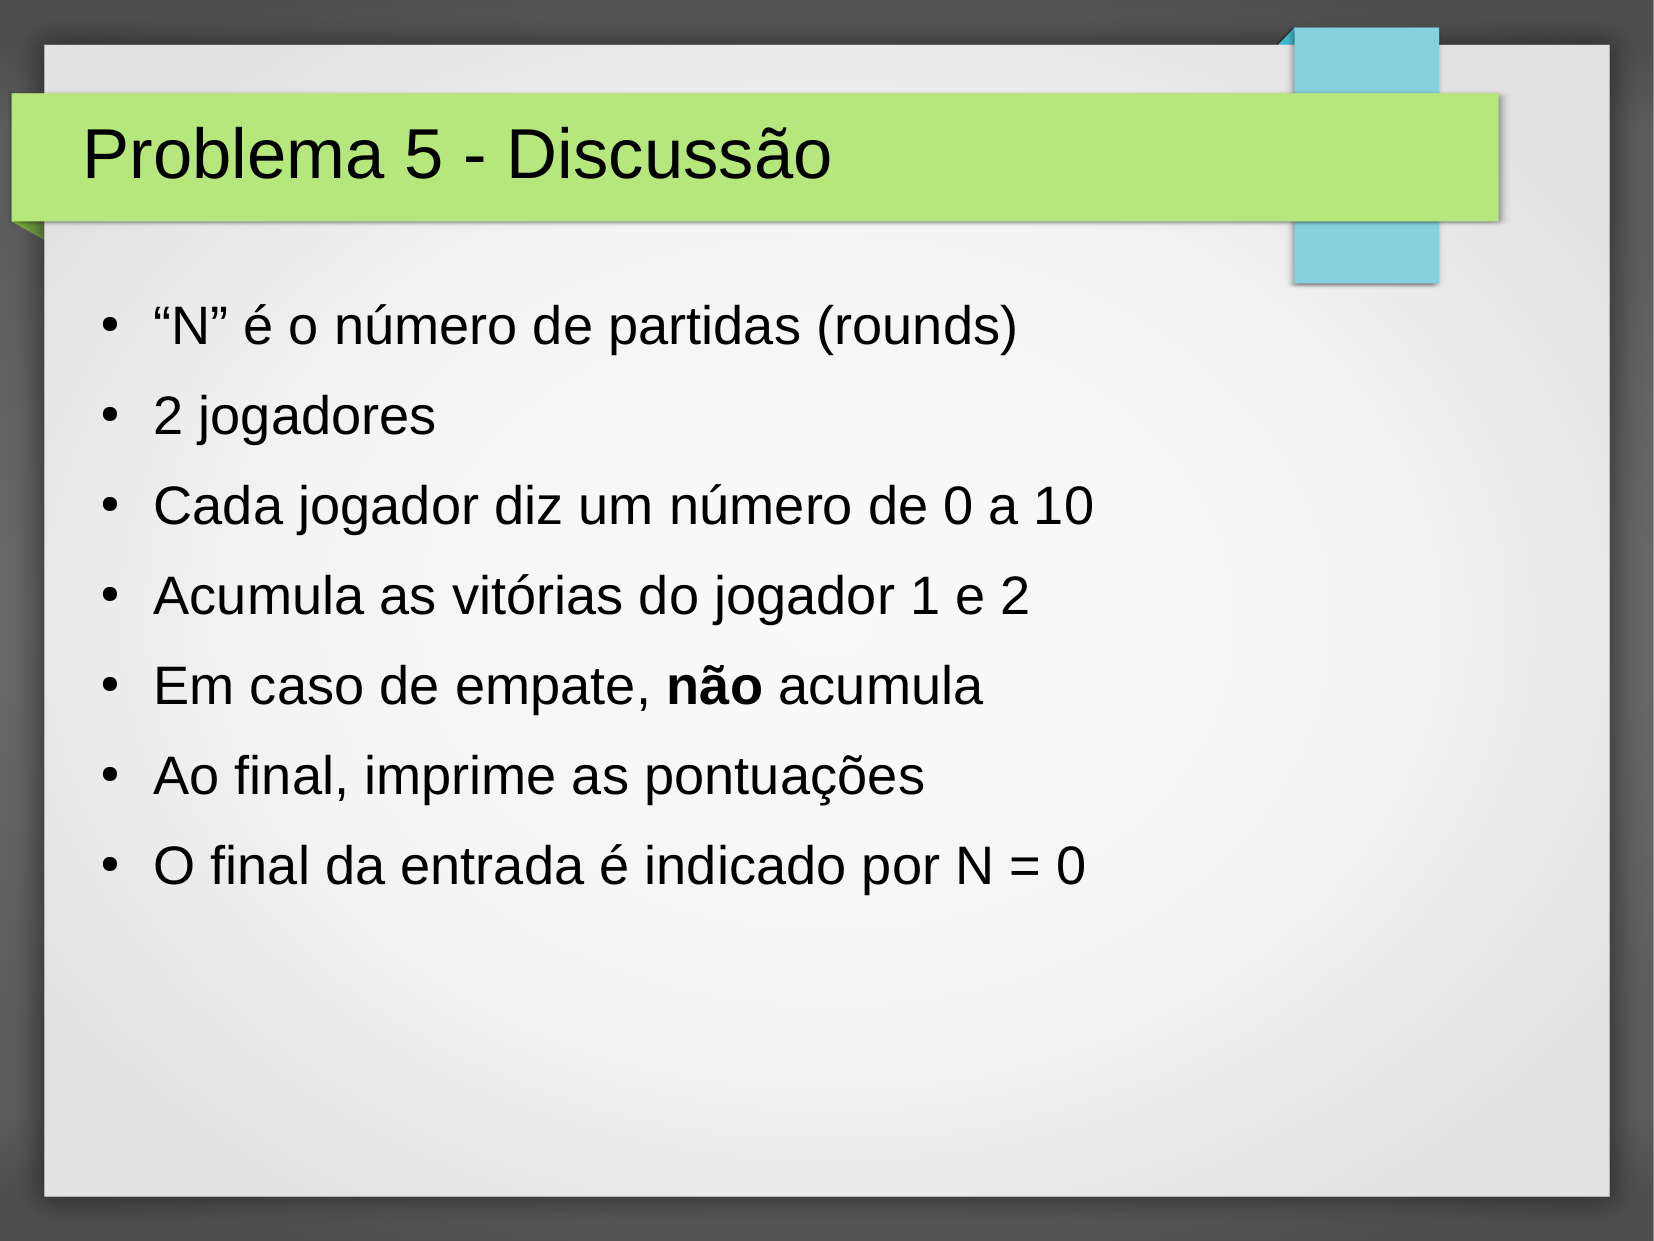

# Problema 5 - Discussão
“N” é o número de partidas (rounds)
2 jogadores
Cada jogador diz um número de 0 a 10
Acumula as vitórias do jogador 1 e 2
Em caso de empate, não acumula
Ao final, imprime as pontuações
O final da entrada é indicado por N = 0